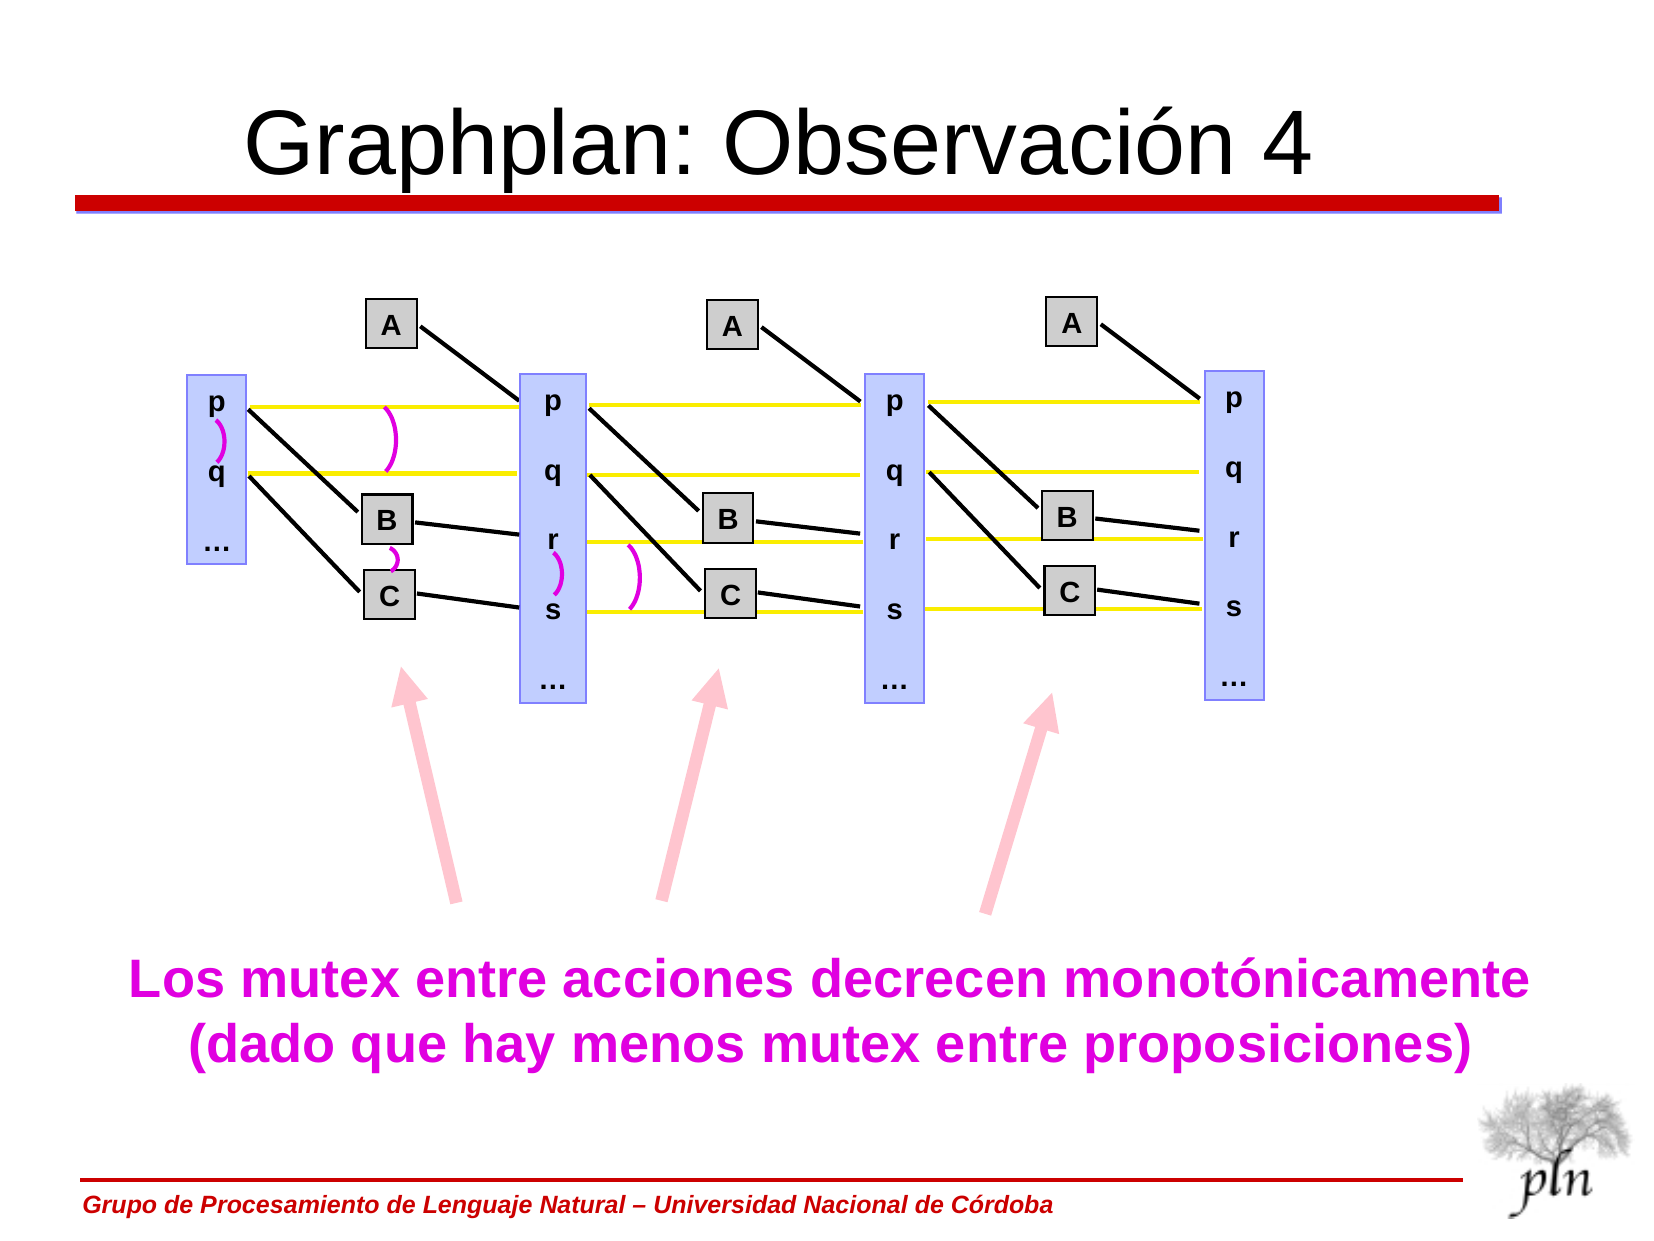

# Graphplan: Observación 4
A
A
A
p
q
r
s
…
p
q
r
s
…
p
q
r
s
…
p
q
…
B
B
B
C
C
C
Los mutex entre acciones decrecen monotónicamente
(dado que hay menos mutex entre proposiciones)